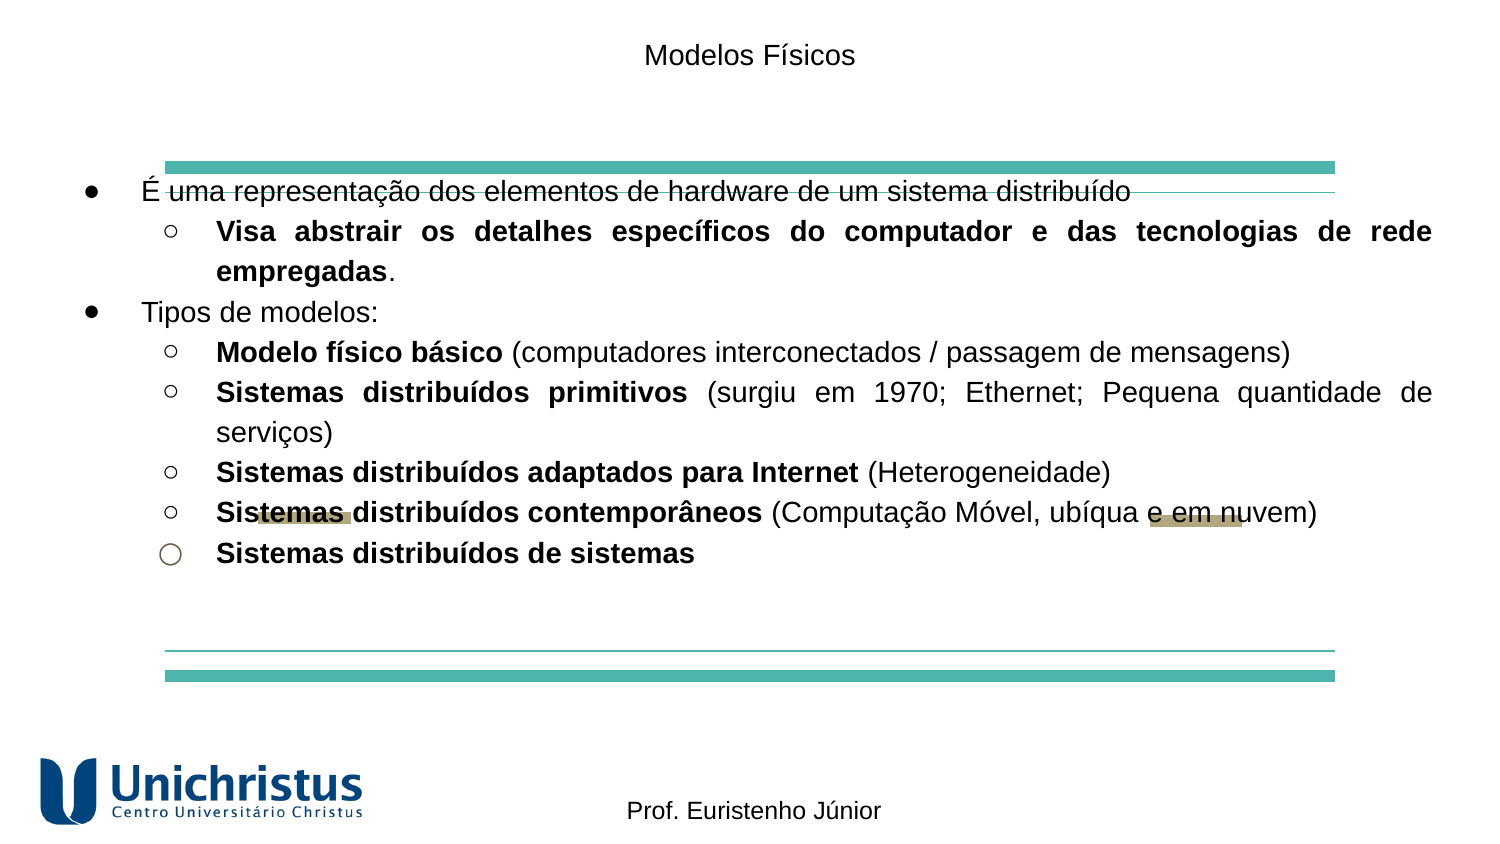

# Modelos Físicos
É uma representação dos elementos de hardware de um sistema distribuído
Visa abstrair os detalhes específicos do computador e das tecnologias de rede empregadas.
Tipos de modelos:
Modelo físico básico (computadores interconectados / passagem de mensagens)
Sistemas distribuídos primitivos (surgiu em 1970; Ethernet; Pequena quantidade de serviços)
Sistemas distribuídos adaptados para Internet (Heterogeneidade)
Sistemas distribuídos contemporâneos (Computação Móvel, ubíqua e em nuvem)
Sistemas distribuídos de sistemas